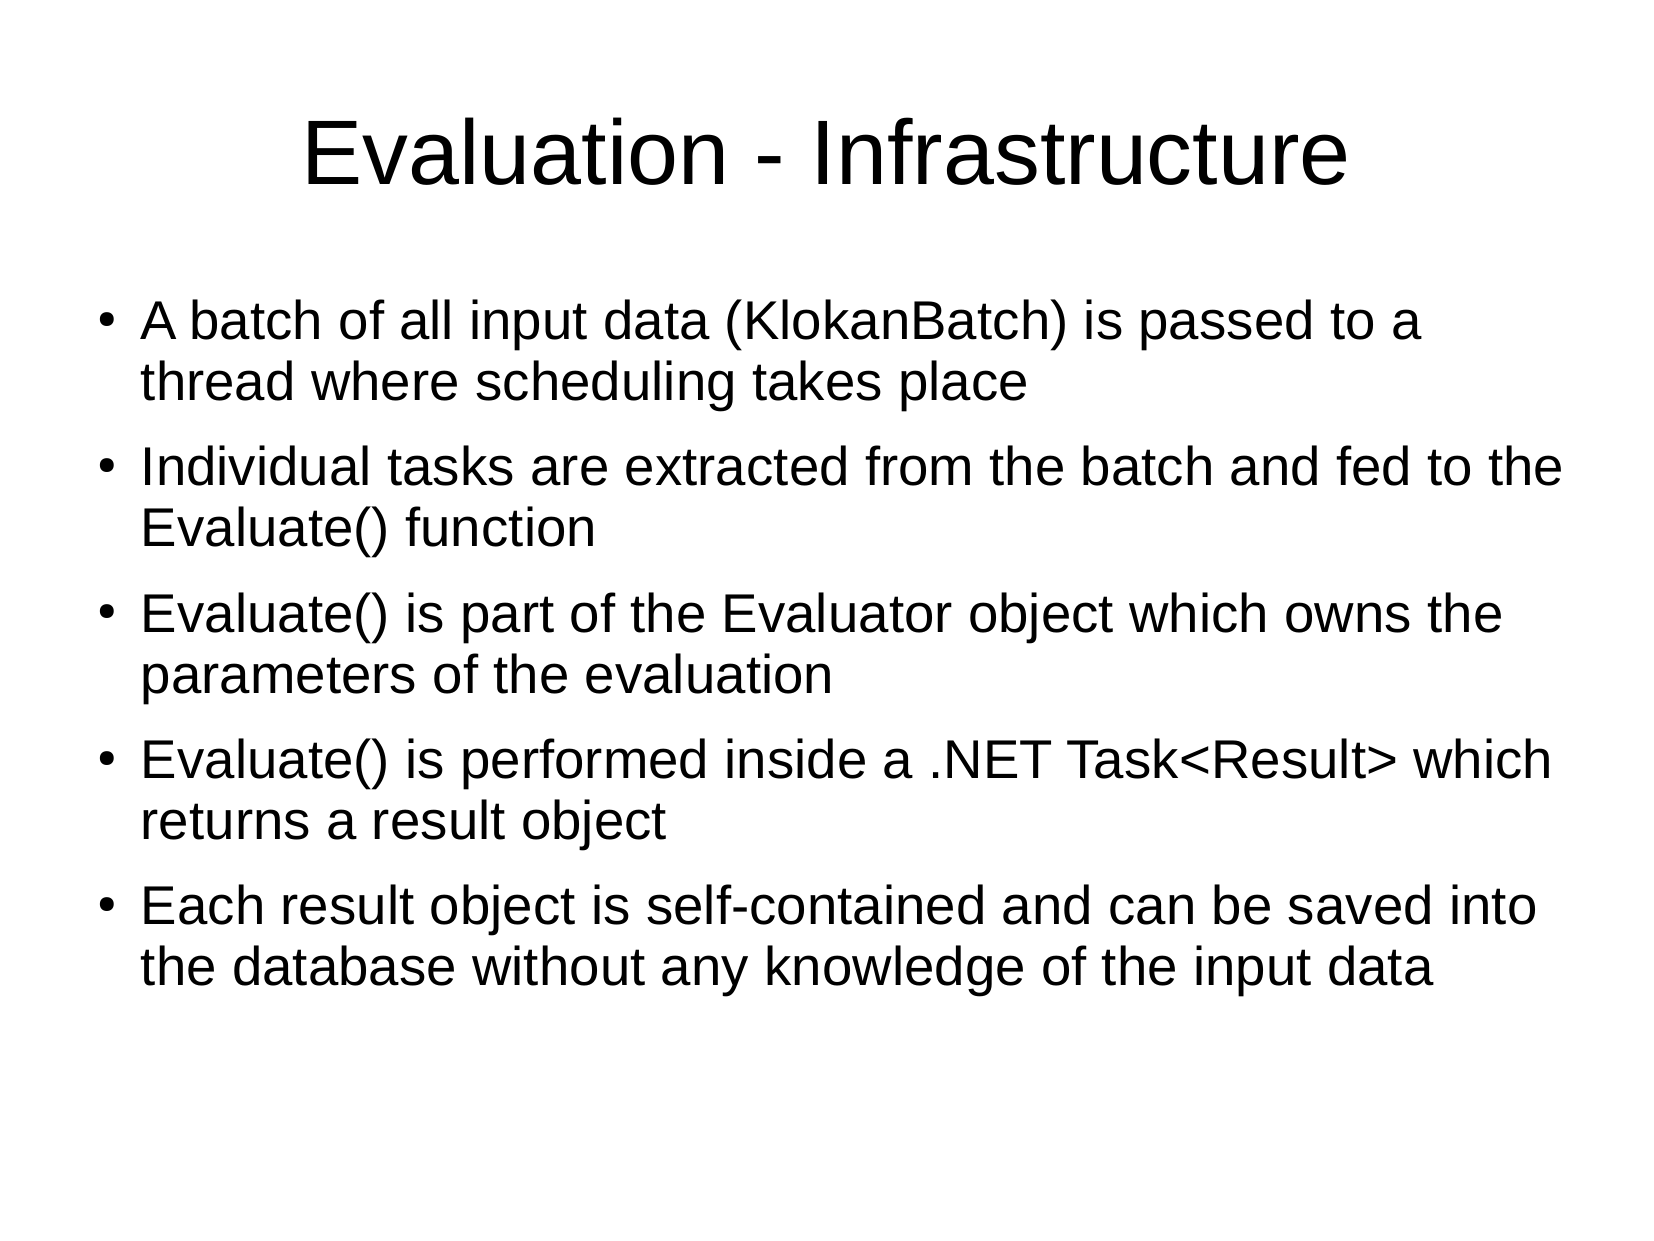

# Evaluation - Infrastructure
A batch of all input data (KlokanBatch) is passed to a thread where scheduling takes place
Individual tasks are extracted from the batch and fed to the Evaluate() function
Evaluate() is part of the Evaluator object which owns the parameters of the evaluation
Evaluate() is performed inside a .NET Task<Result> which returns a result object
Each result object is self-contained and can be saved into the database without any knowledge of the input data